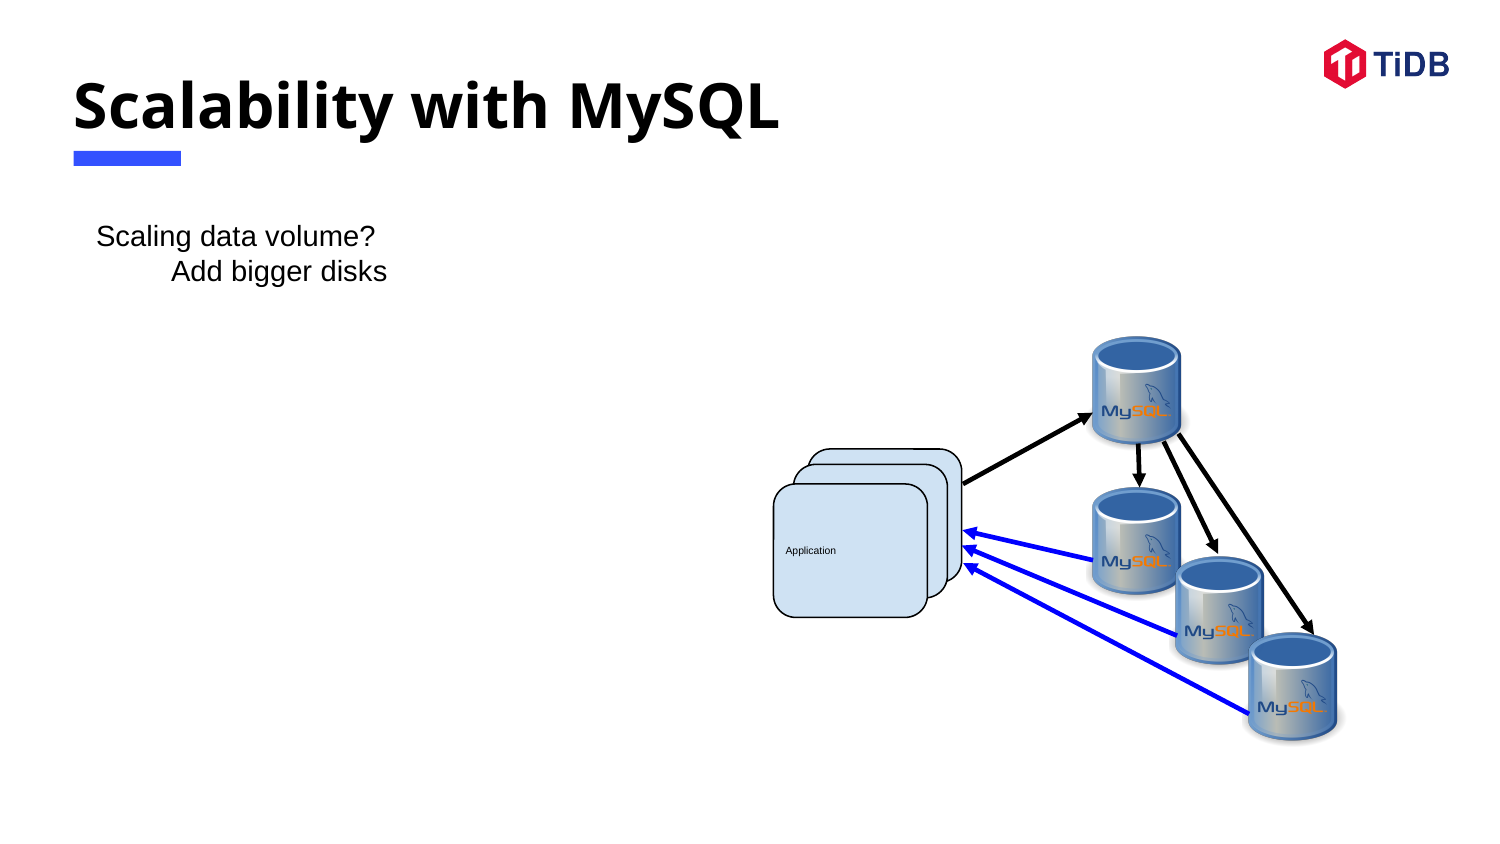

Scalability with MySQL
Scaling data volume?
	Add bigger disks
Application
Application
Application